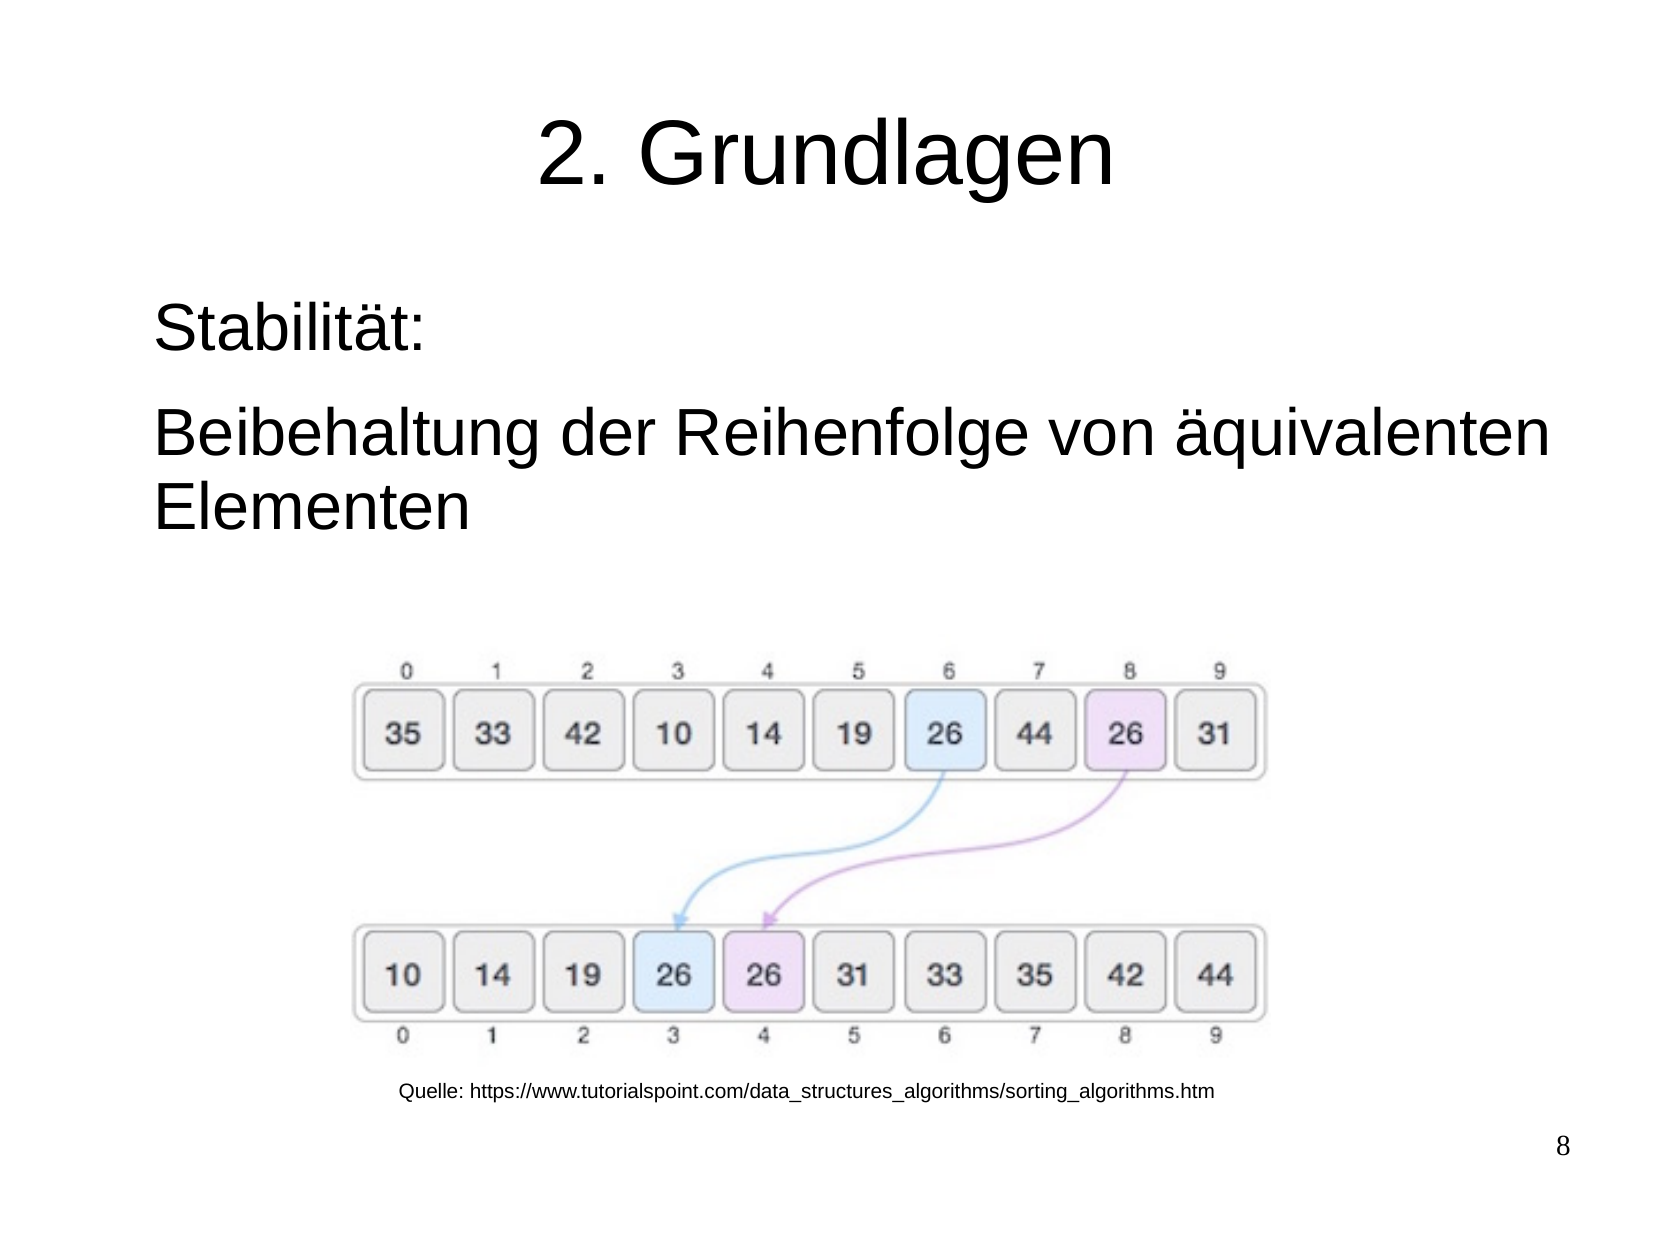

# 2. Grundlagen
Stabilität:
Beibehaltung der Reihenfolge von äquivalenten Elementen
Quelle: https://www.tutorialspoint.com/data_structures_algorithms/sorting_algorithms.htm
8